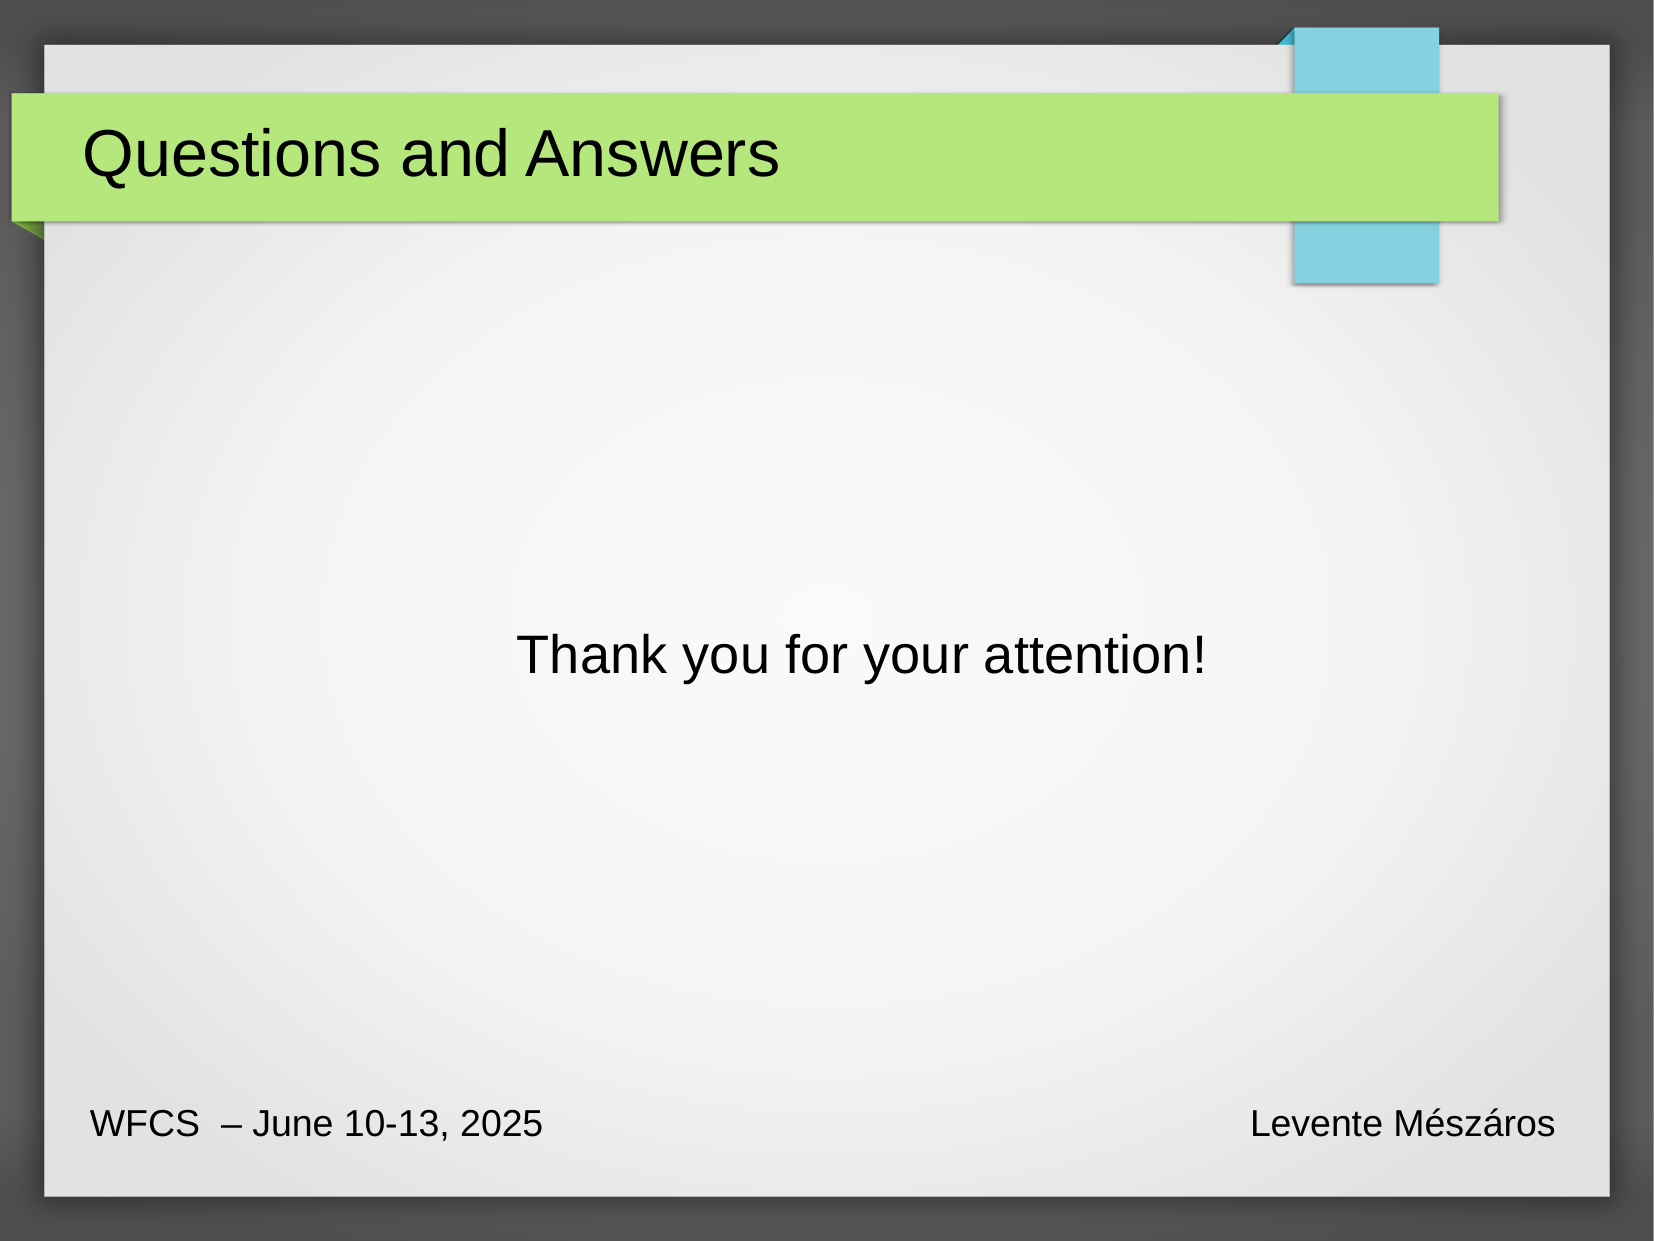

# Questions and Answers
Thank you for your attention!
WFCS – June 10-13, 2025
Levente Mészáros